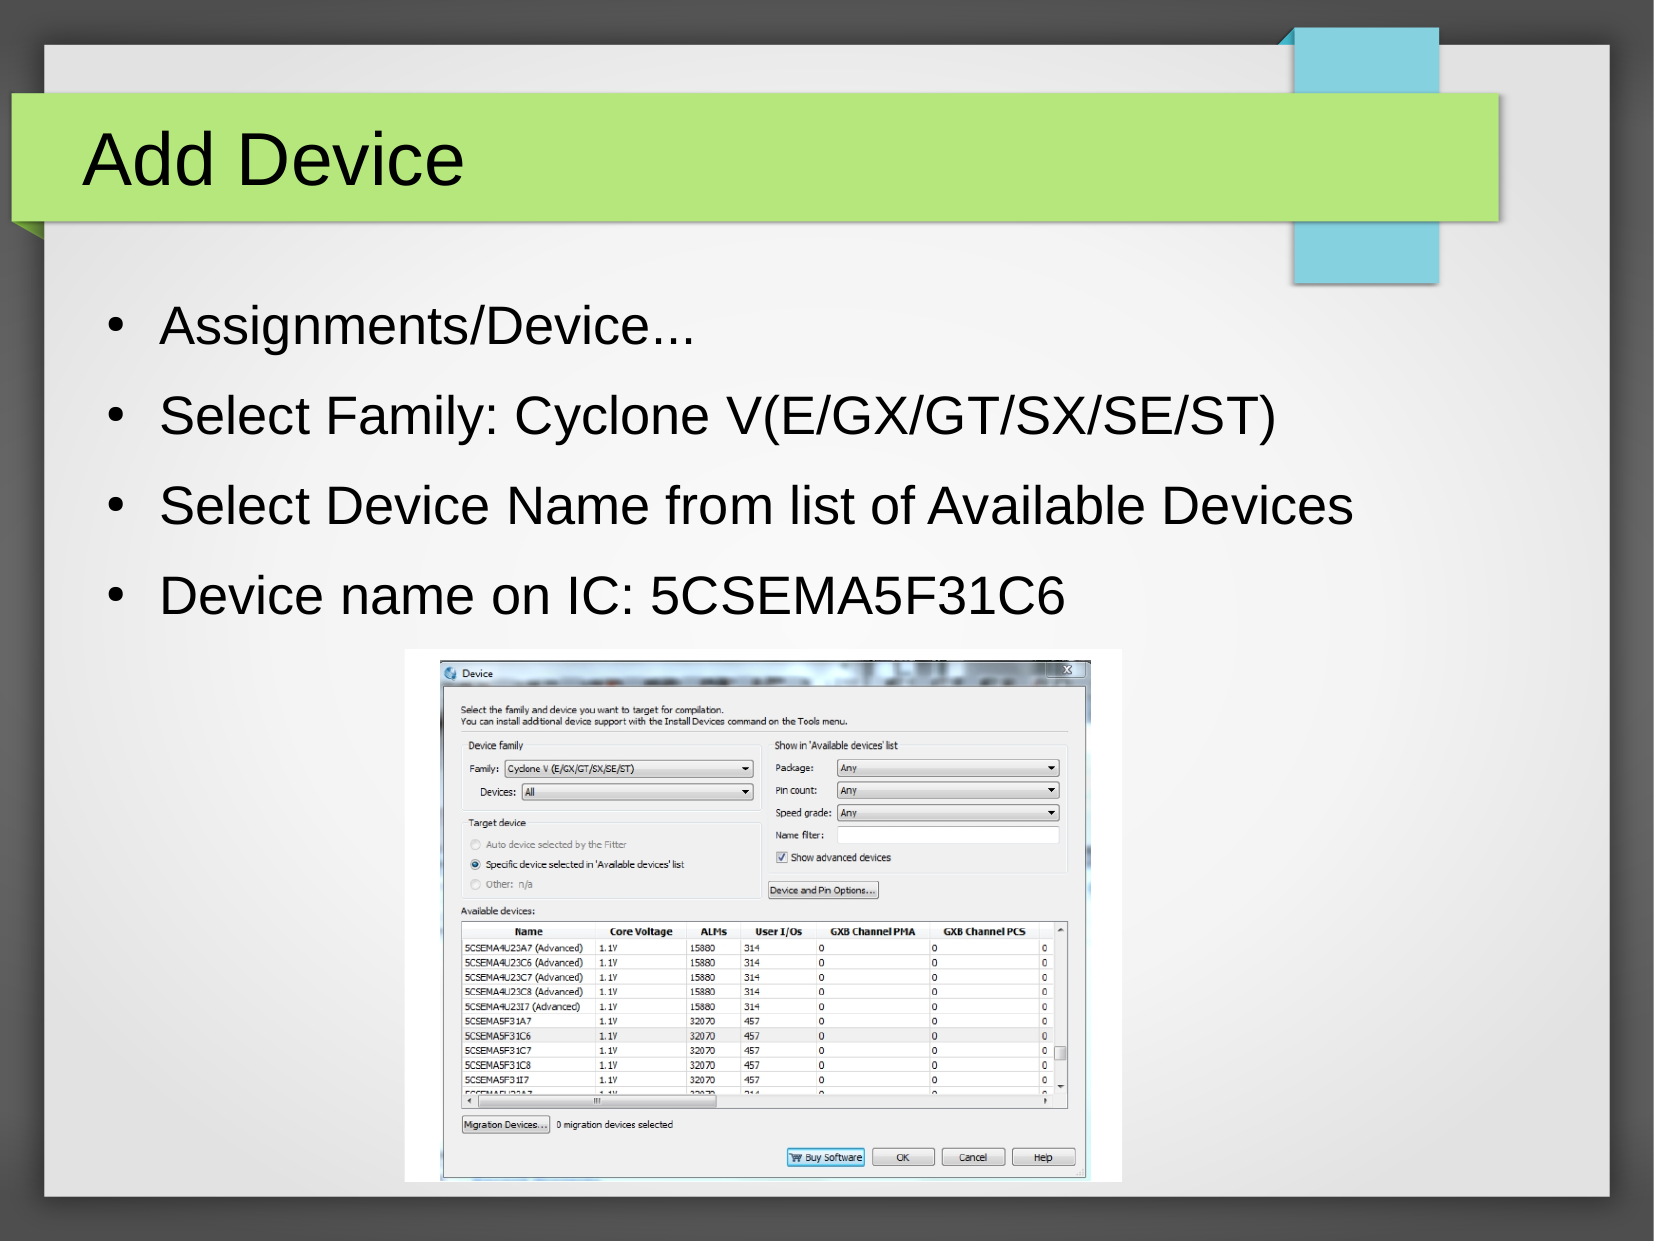

# Add Device
Assignments/Device...
Select Family: Cyclone V(E/GX/GT/SX/SE/ST)
Select Device Name from list of Available Devices
Device name on IC: 5CSEMA5F31C6